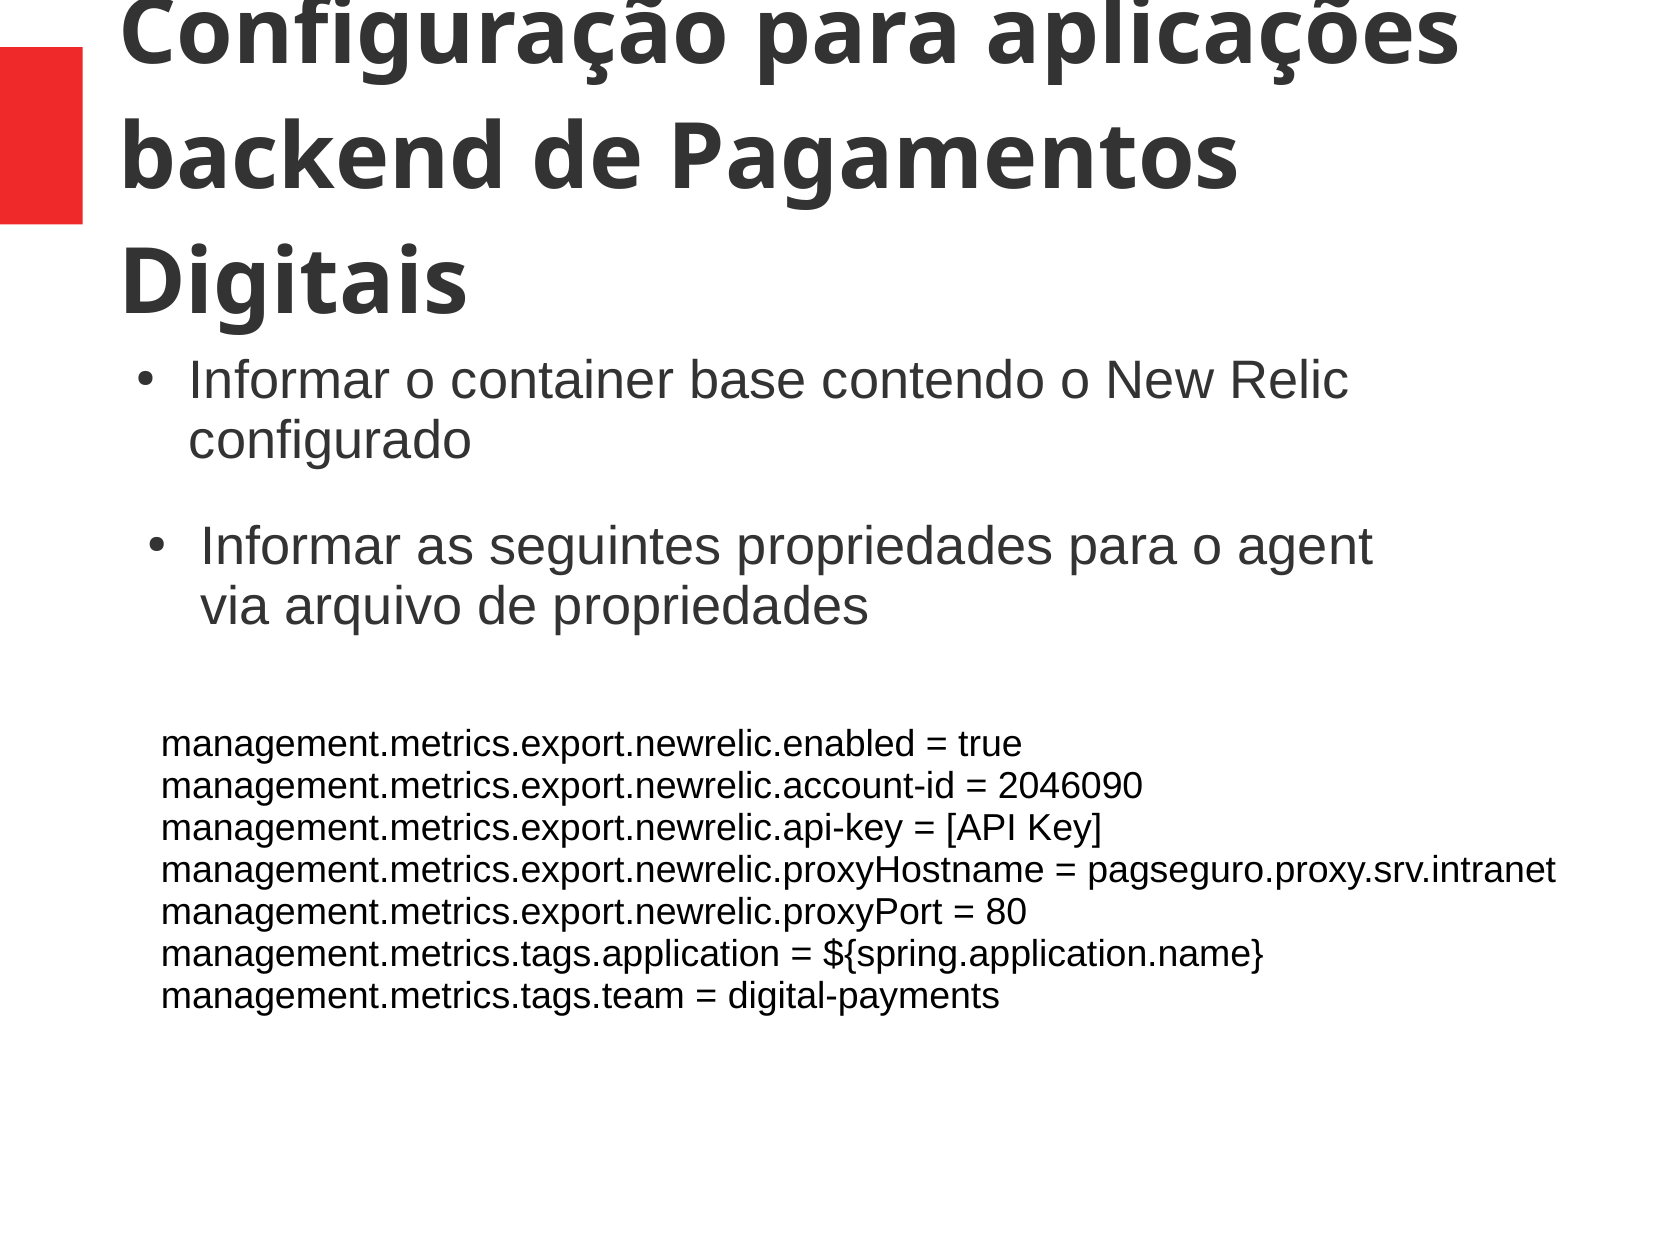

# Configuração para aplicações backend de Pagamentos Digitais
Informar o container base contendo o New Relic configurado
Informar as seguintes propriedades para o agent via arquivo de propriedades
management.metrics.export.newrelic.enabled = true
management.metrics.export.newrelic.account-id = 2046090
management.metrics.export.newrelic.api-key = [API Key]
management.metrics.export.newrelic.proxyHostname = pagseguro.proxy.srv.intranet
management.metrics.export.newrelic.proxyPort = 80
management.metrics.tags.application = ${spring.application.name}
management.metrics.tags.team = digital-payments